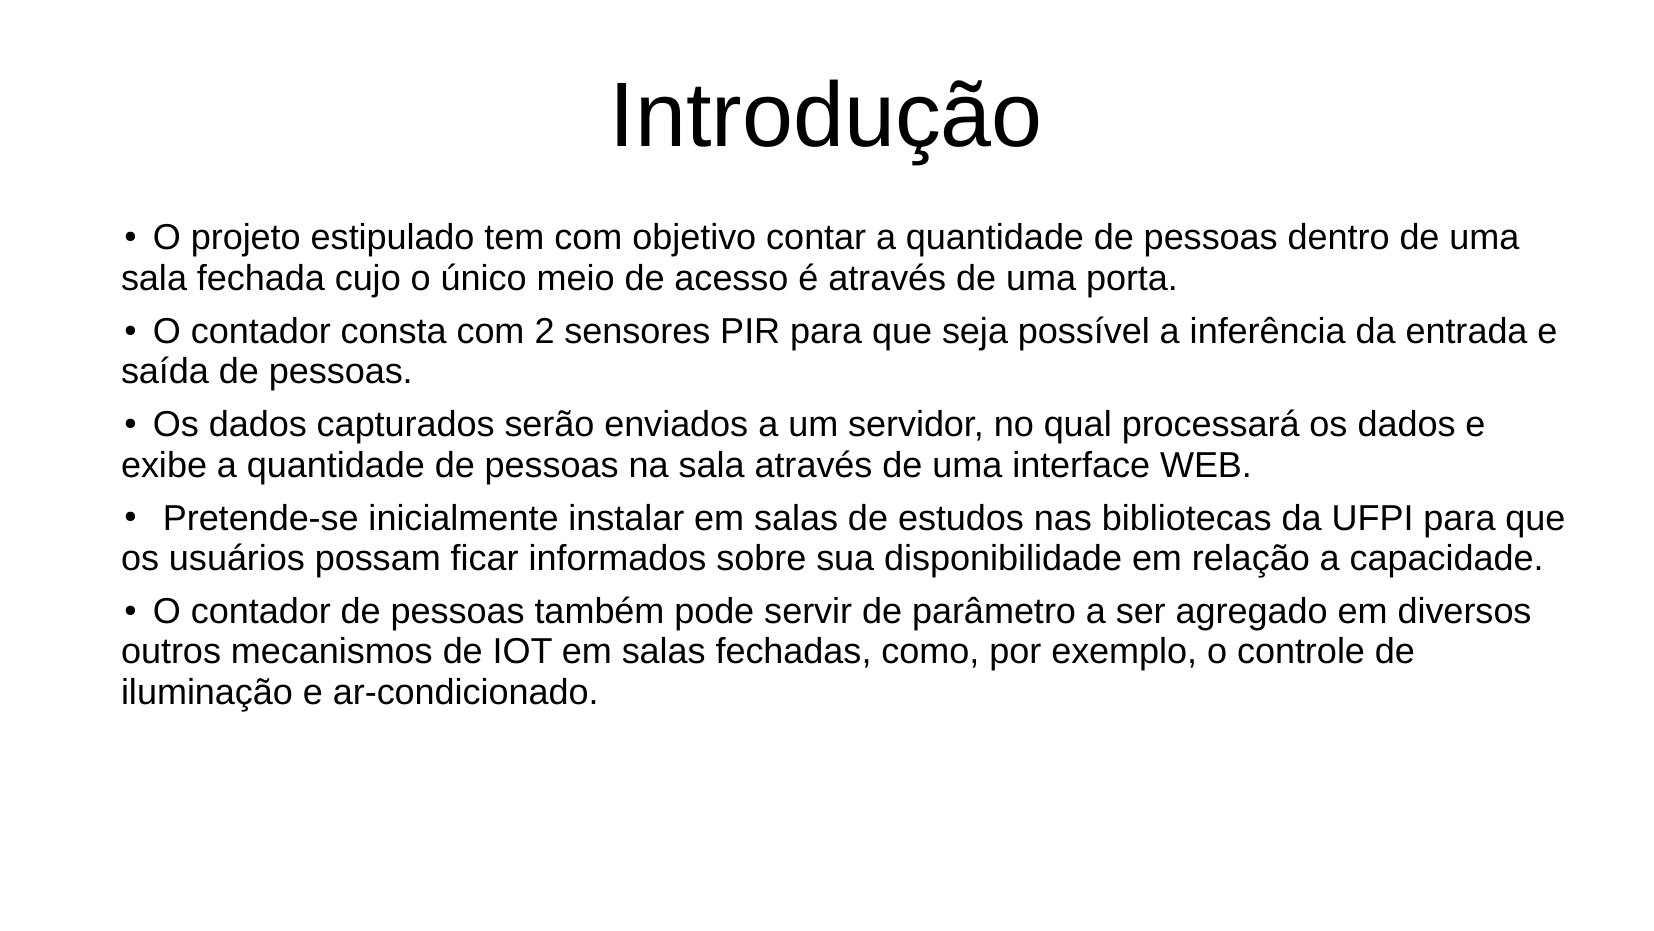

# Introdução
O projeto estipulado tem com objetivo contar a quantidade de pessoas dentro de uma sala fechada cujo o único meio de acesso é através de uma porta.
O contador consta com 2 sensores PIR para que seja possível a inferência da entrada e saída de pessoas.
Os dados capturados serão enviados a um servidor, no qual processará os dados e exibe a quantidade de pessoas na sala através de uma interface WEB.
 Pretende-se inicialmente instalar em salas de estudos nas bibliotecas da UFPI para que os usuários possam ficar informados sobre sua disponibilidade em relação a capacidade.
O contador de pessoas também pode servir de parâmetro a ser agregado em diversos outros mecanismos de IOT em salas fechadas, como, por exemplo, o controle de iluminação e ar-condicionado.